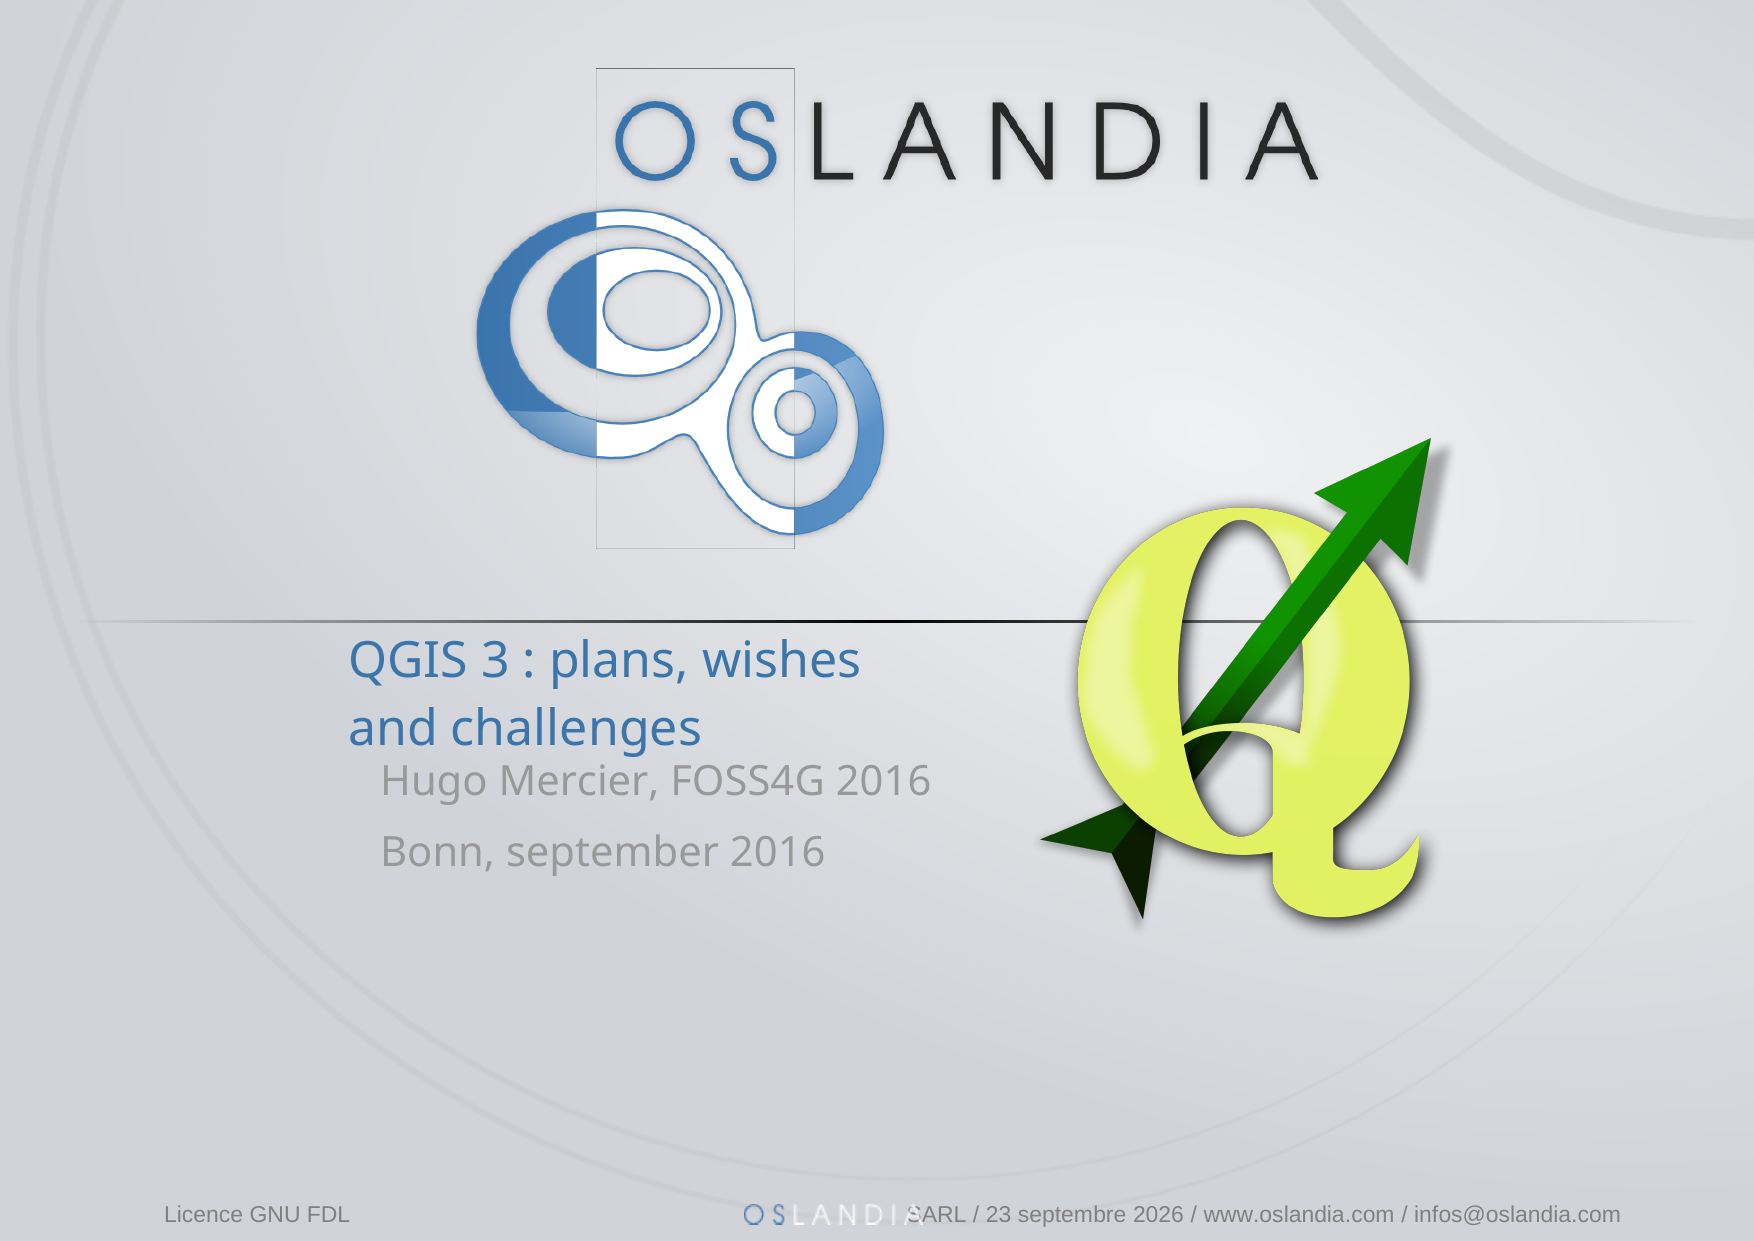

# QGIS 3 : plans, wishes and challenges
Hugo Mercier, FOSS4G 2016
Bonn, september 2016